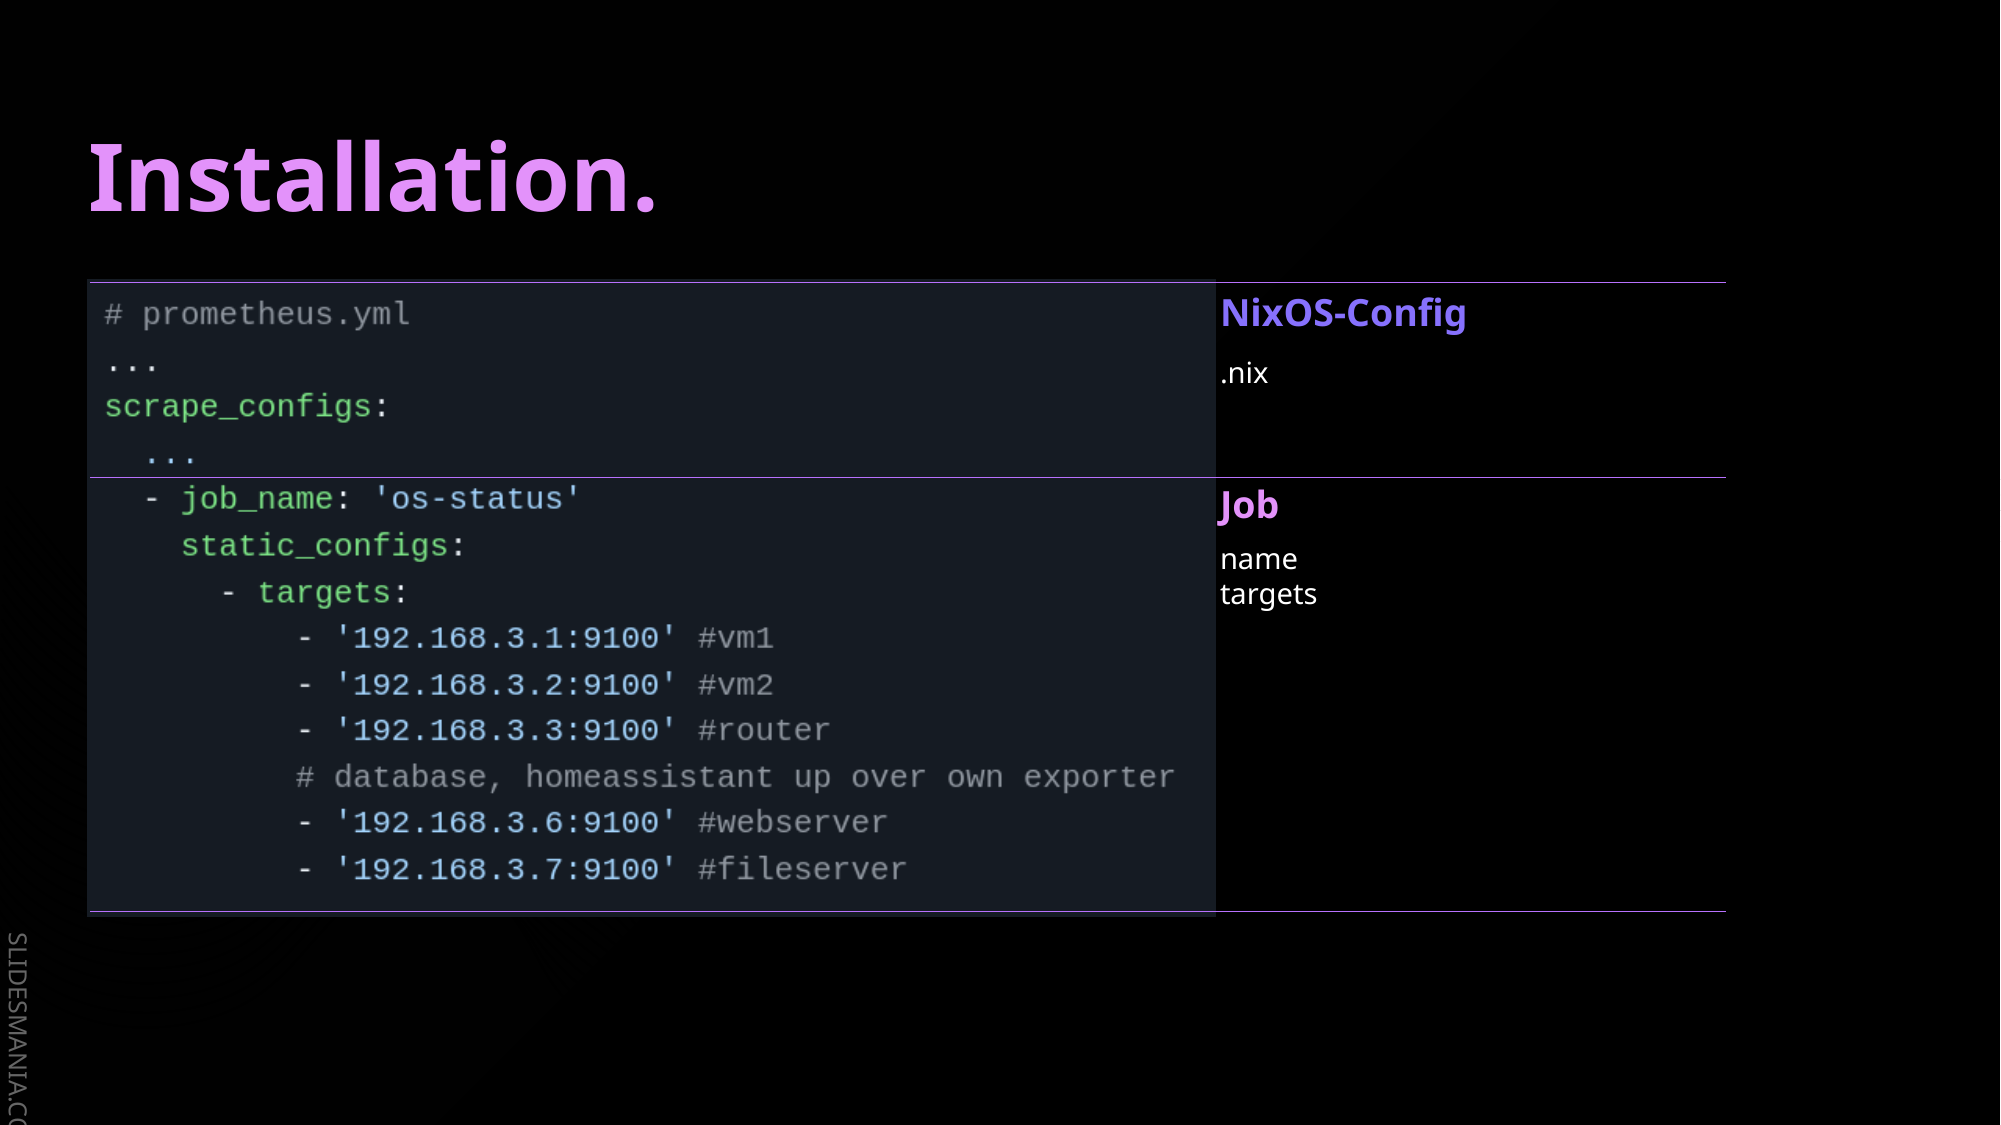

# Installation.
NixOS-Config
.nix
Job
name
targets